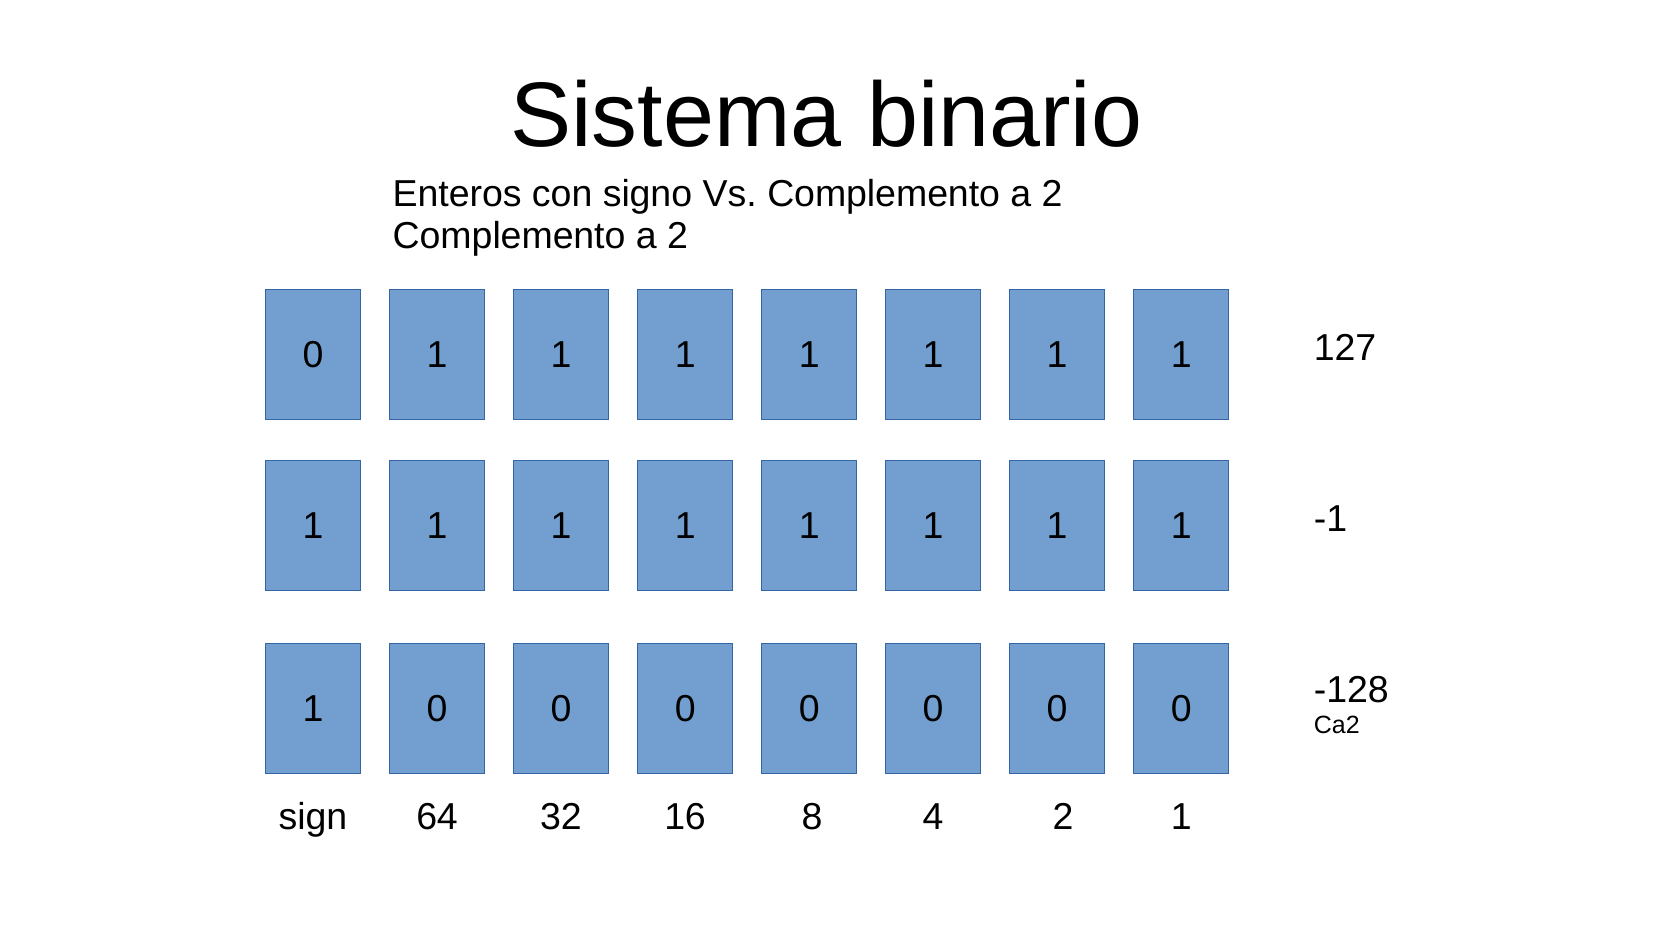

# Sistema binario
Enteros con signo Vs. Complemento a 2
Complemento a 2
0
1
1
1
1
1
1
1
127
1
1
1
1
1
1
1
1
-1
1
0
0
0
0
0
0
0
-128
Ca2
sign
64
32
16
8
4
2
1